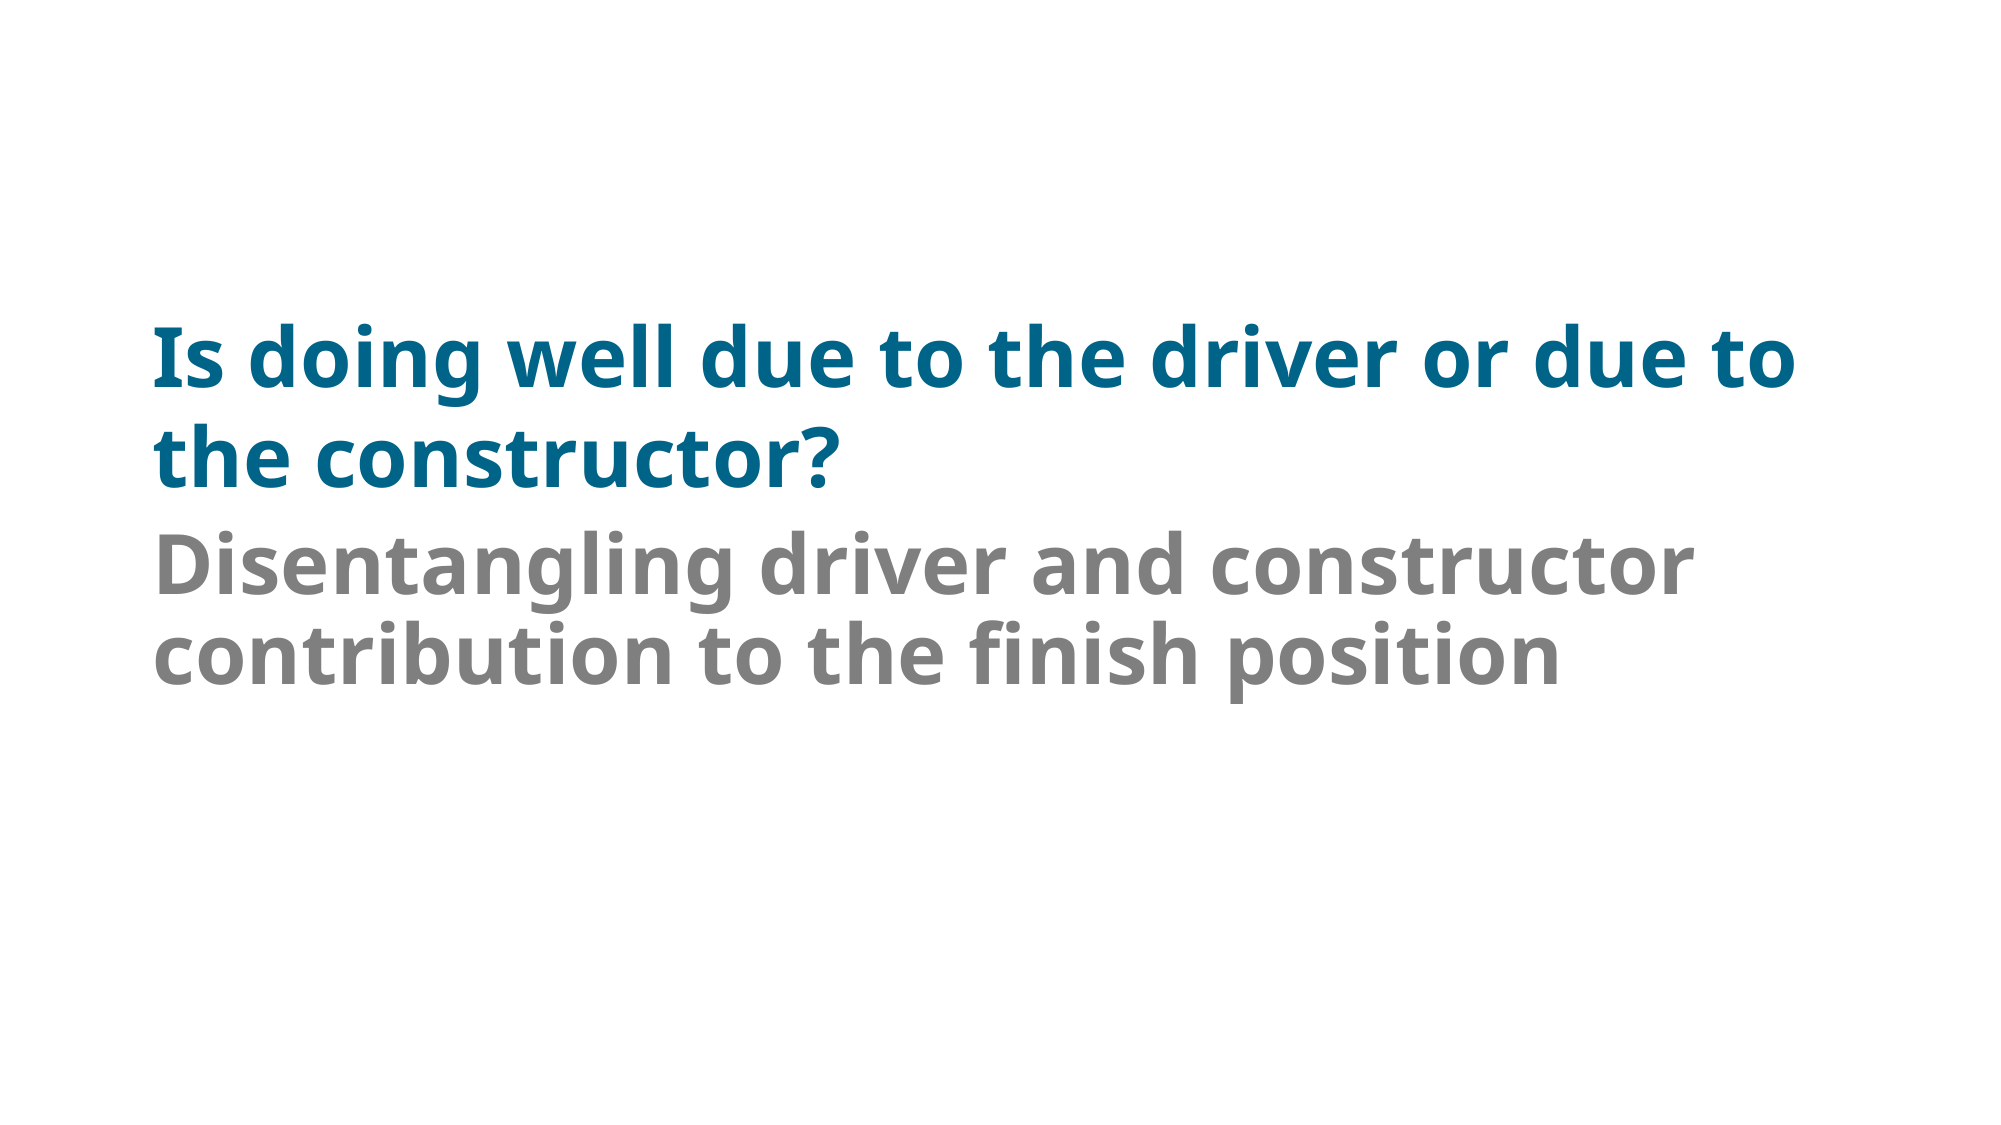

# Is doing well due to the driver or due to the constructor?
Disentangling driver and constructor contribution to the finish position